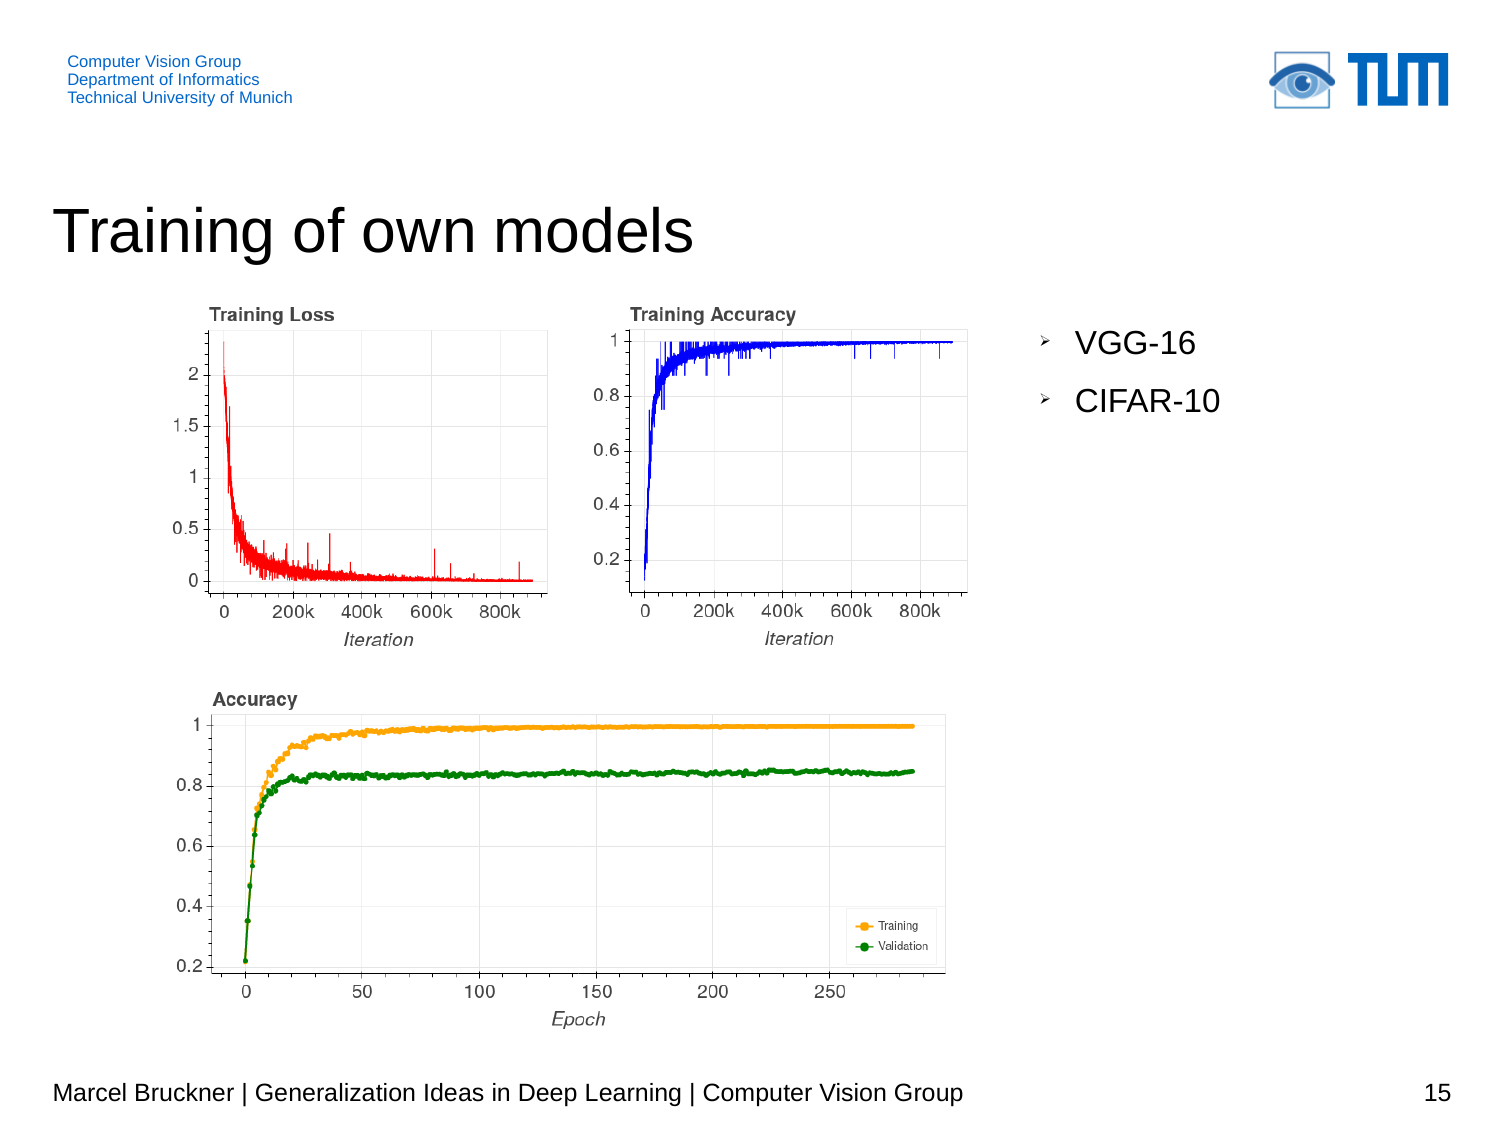

# Training of own models
VGG-16
CIFAR-10
Marcel Bruckner | Generalization Ideas in Deep Learning | Computer Vision Group
15